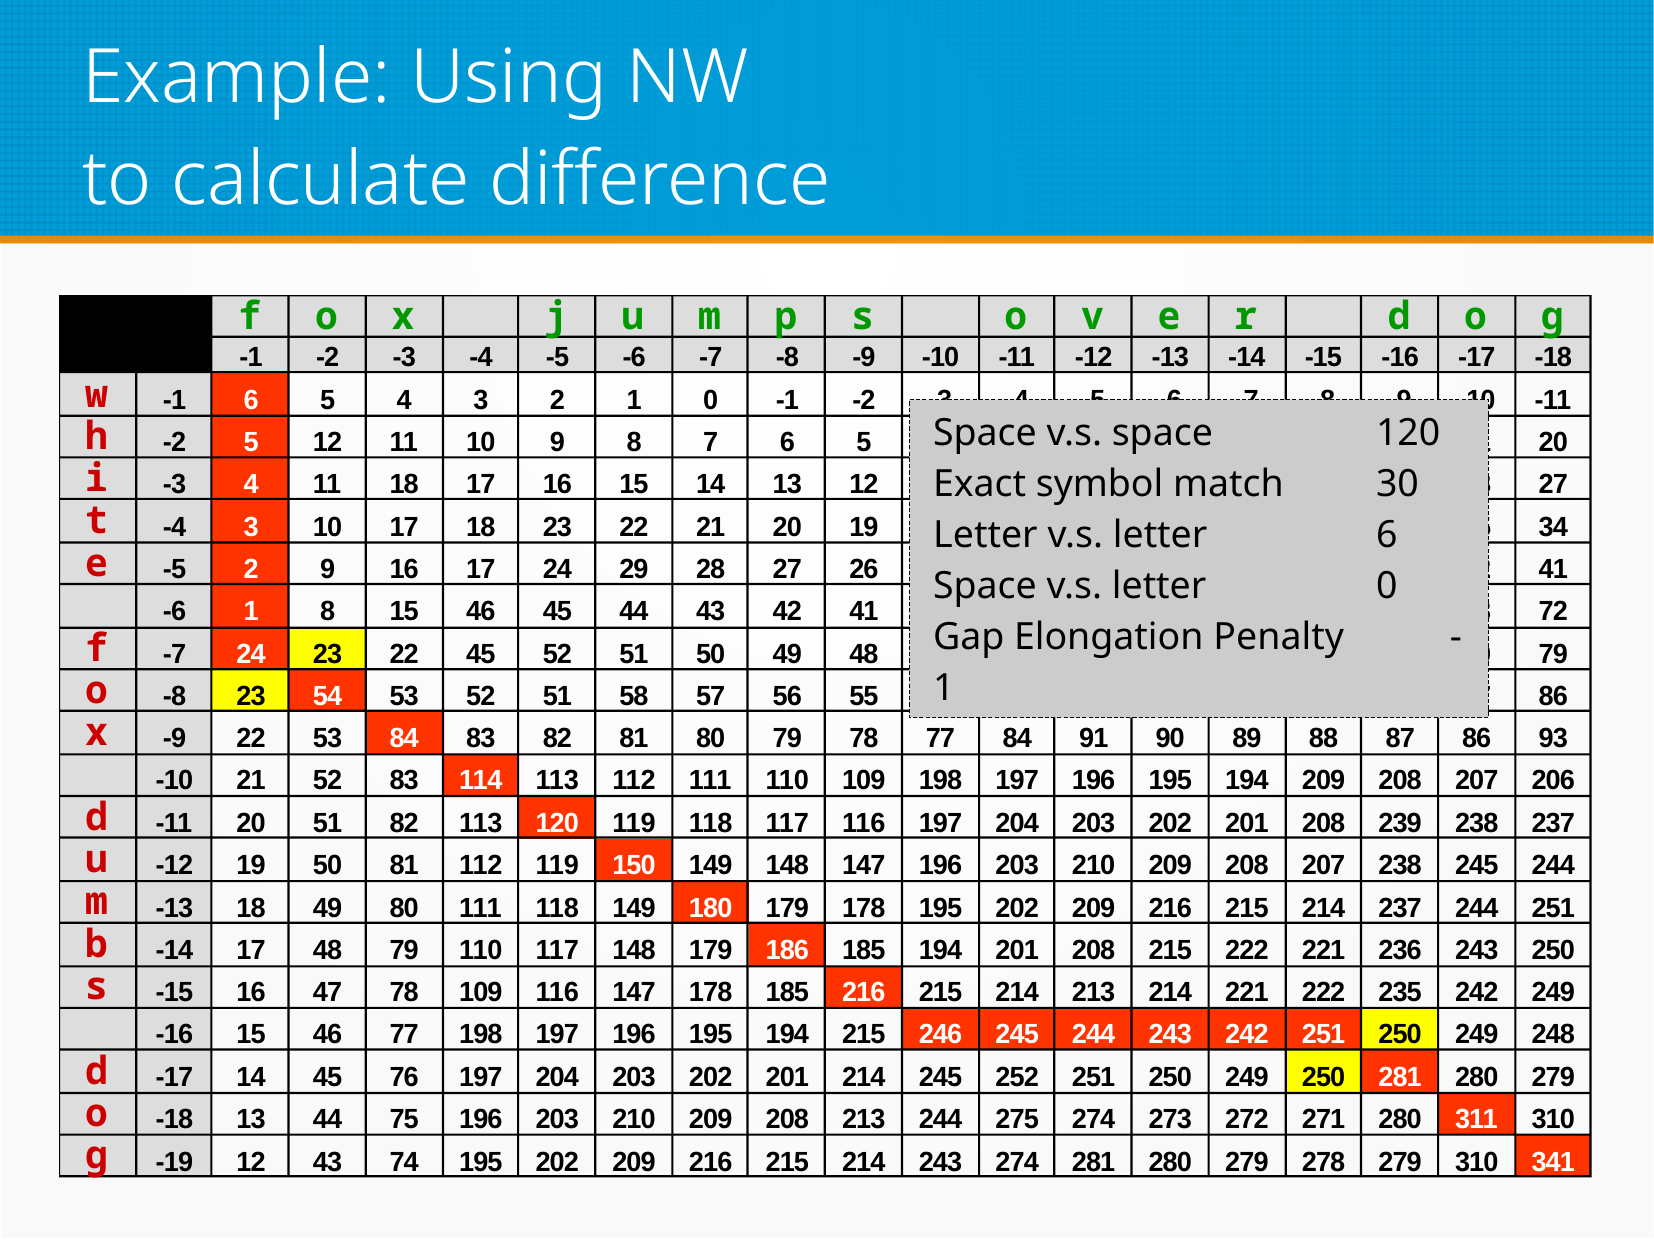

# Example: Using NW to calculate difference
Space v.s. space			120
Exact symbol match		30
Letter v.s. letter			6
Space v.s. letter		 	0
Gap Elongation Penalty		-1